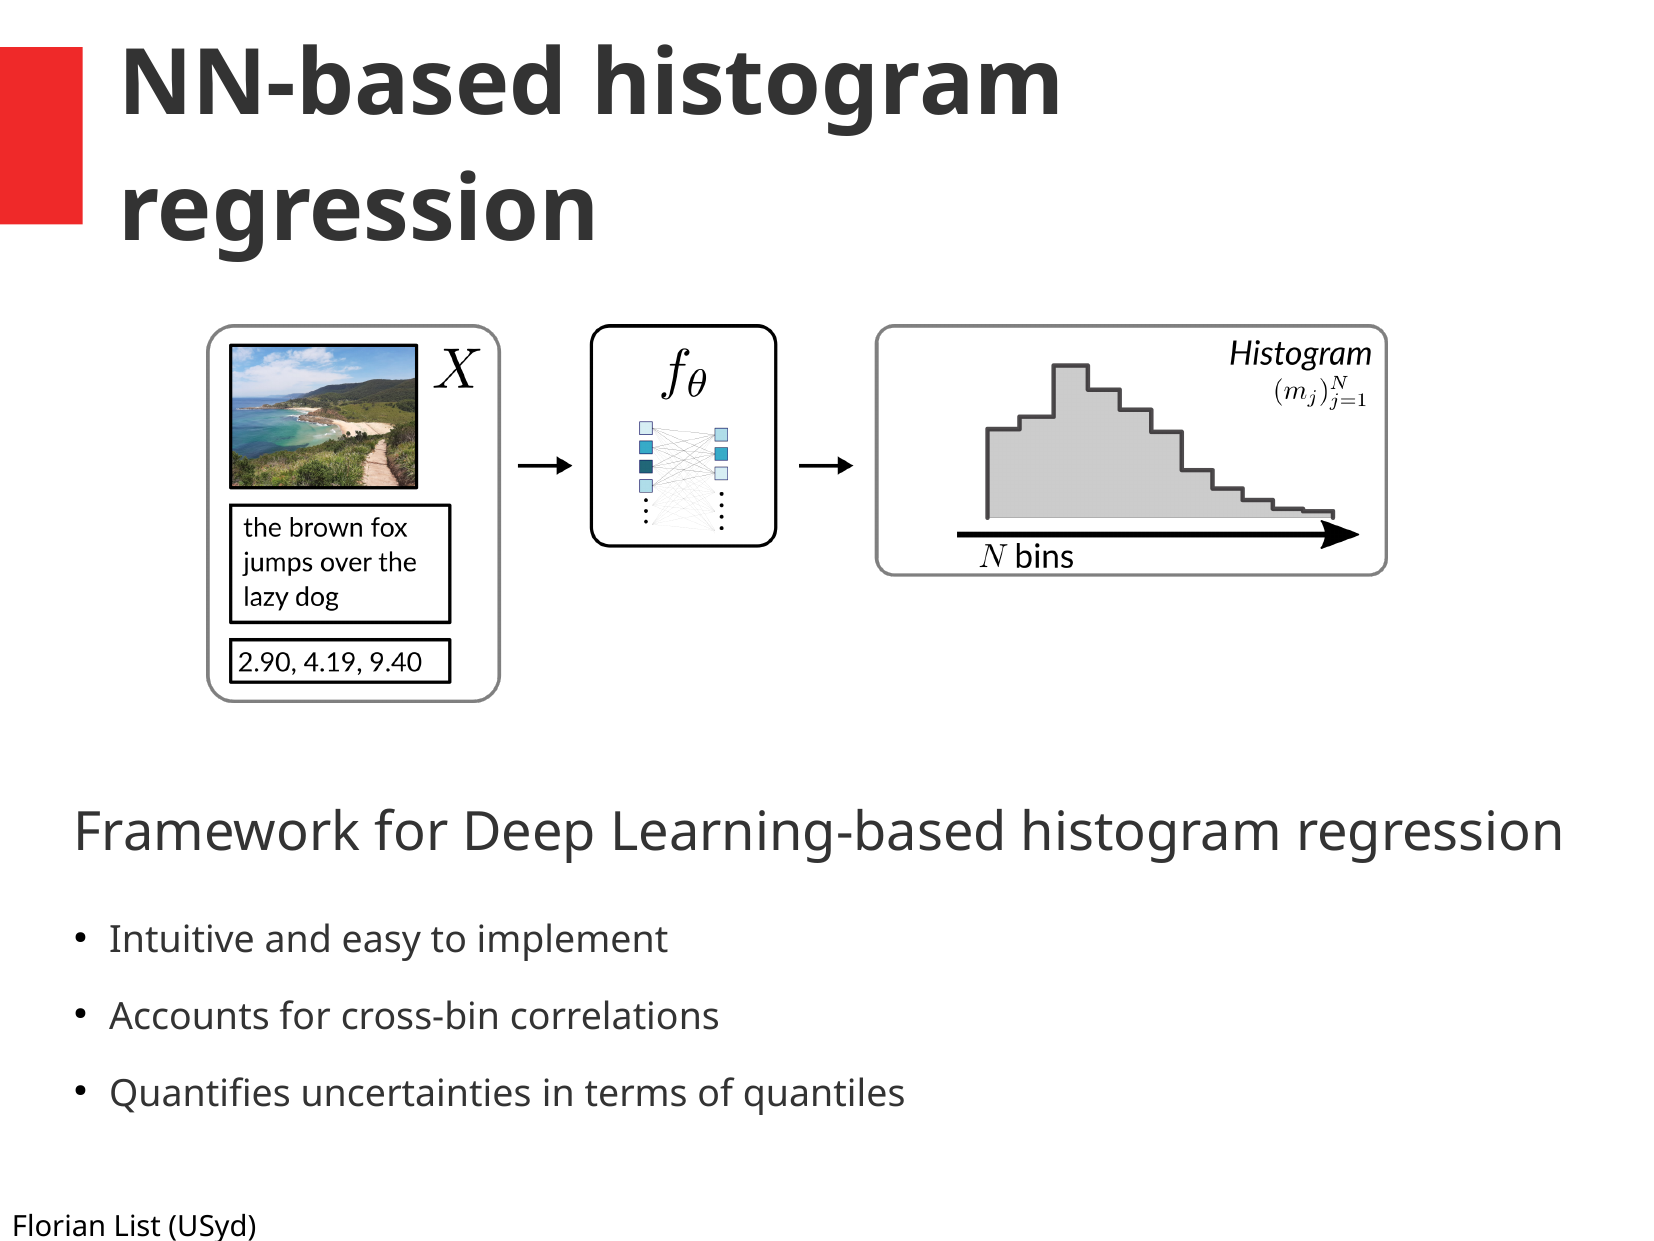

# NN-based histogram regression
Framework for Deep Learning-based histogram regression
Intuitive and easy to implement
Accounts for cross-bin correlations
Quantifies uncertainties in terms of quantiles